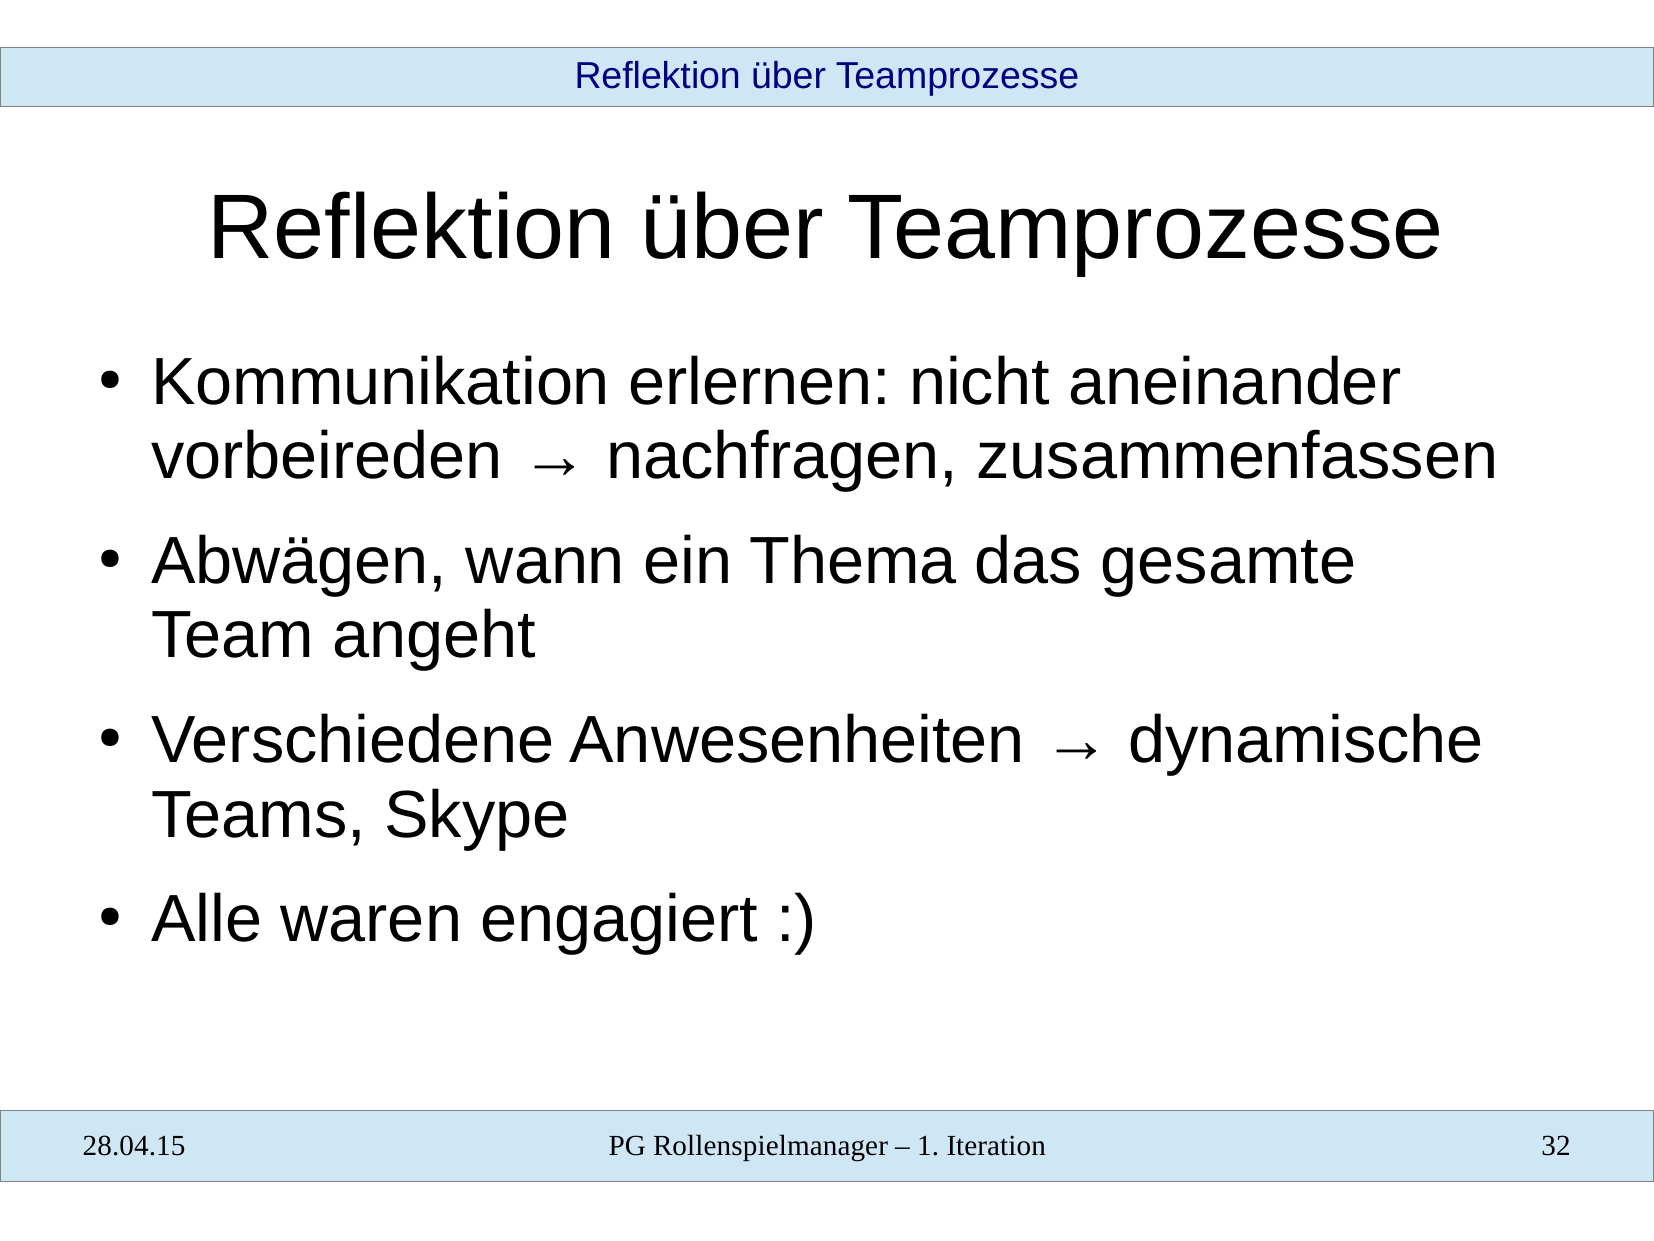

Reflektion über Teamprozesse
# Reflektion über Teamprozesse
Kommunikation erlernen: nicht aneinander vorbeireden → nachfragen, zusammenfassen
Abwägen, wann ein Thema das gesamte Team angeht
Verschiedene Anwesenheiten → dynamische Teams, Skype
Alle waren engagiert :)
28.04.15
PG Rollenspielmanager - 1. Iteration
32